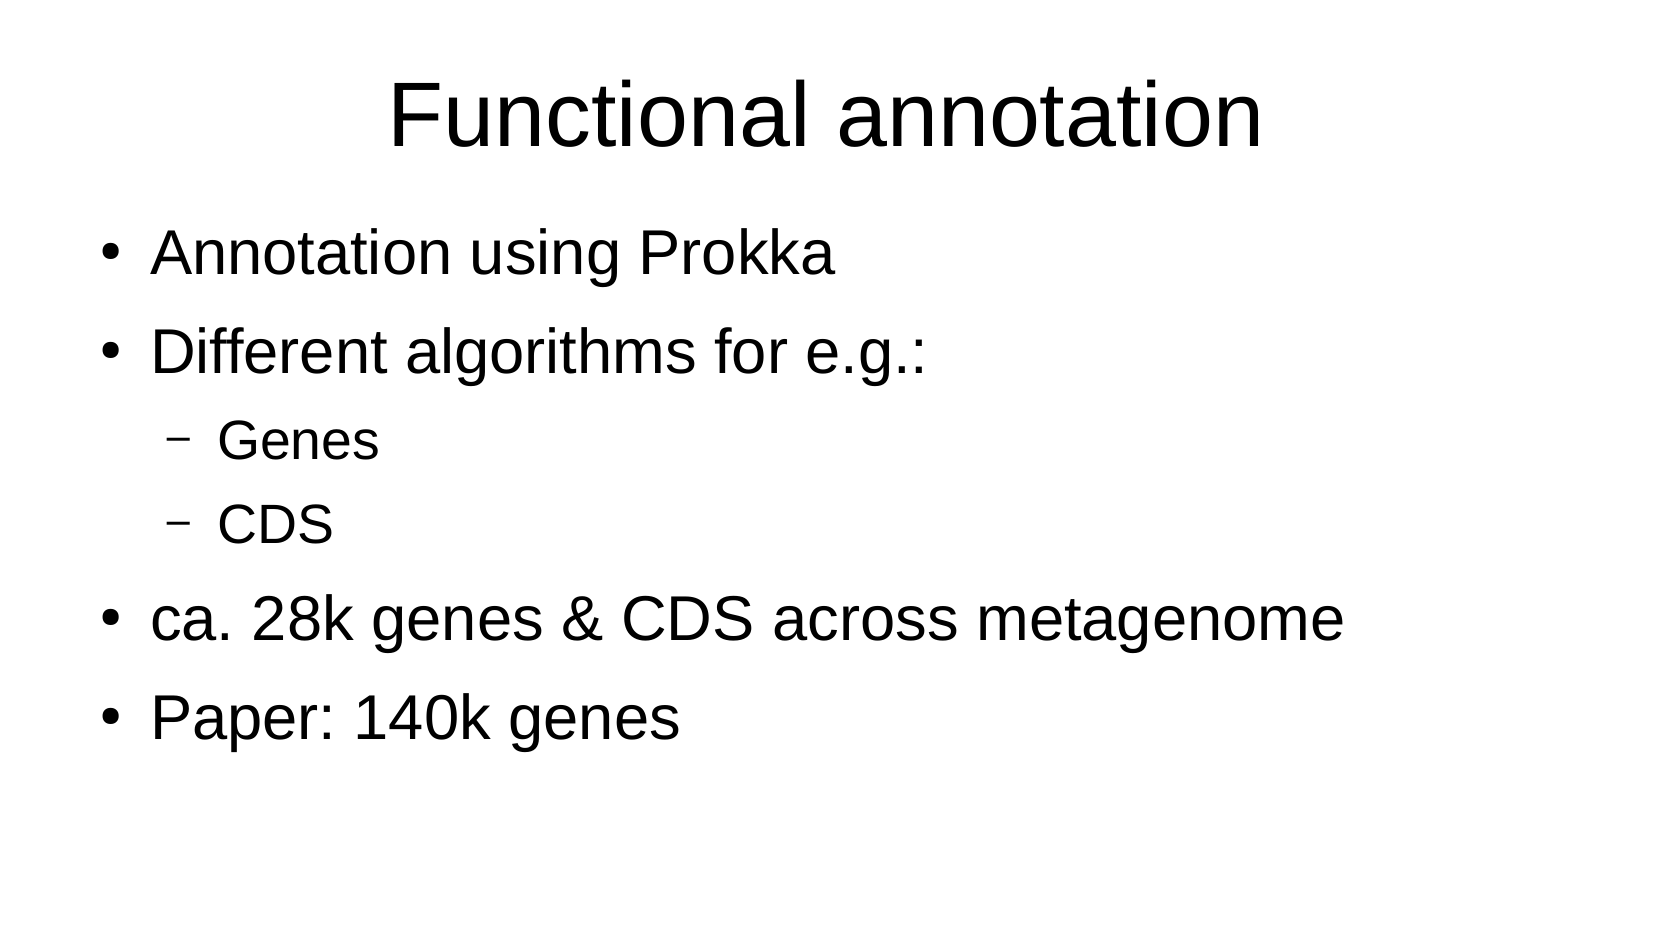

# Functional annotation
Annotation using Prokka
Different algorithms for e.g.:
Genes
CDS
ca. 28k genes & CDS across metagenome
Paper: 140k genes